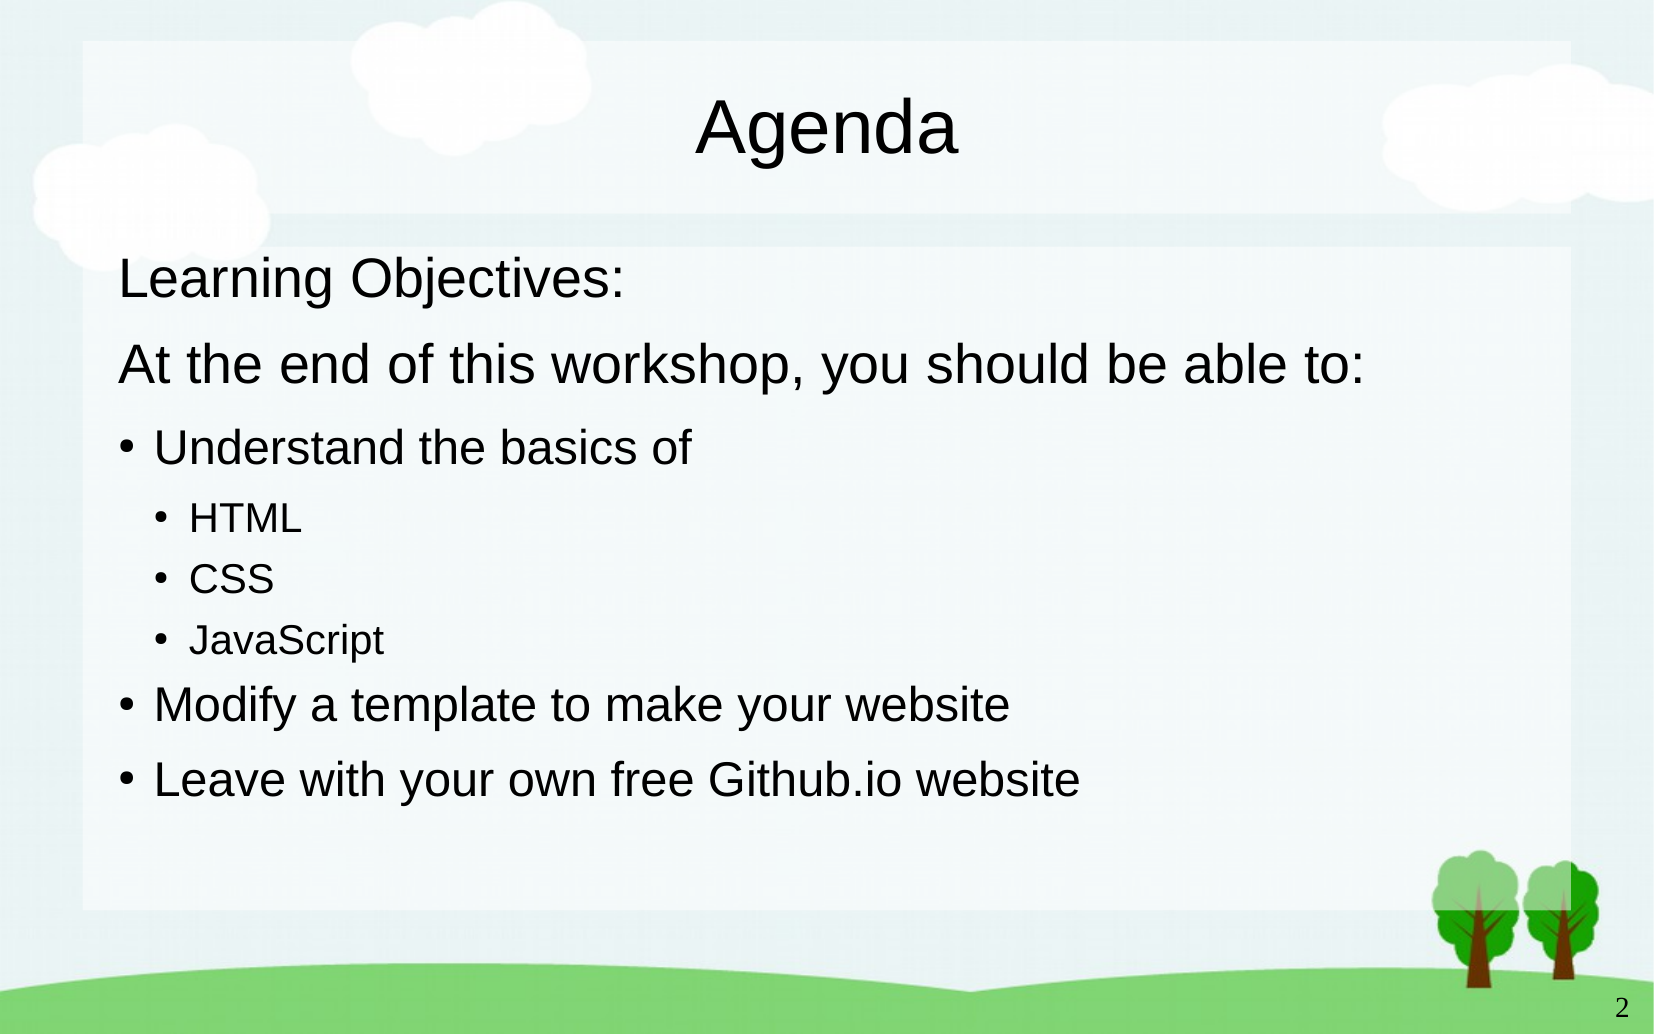

# Agenda
Learning Objectives:
At the end of this workshop, you should be able to:
Understand the basics of
HTML
CSS
JavaScript
Modify a template to make your website
Leave with your own free Github.io website
2